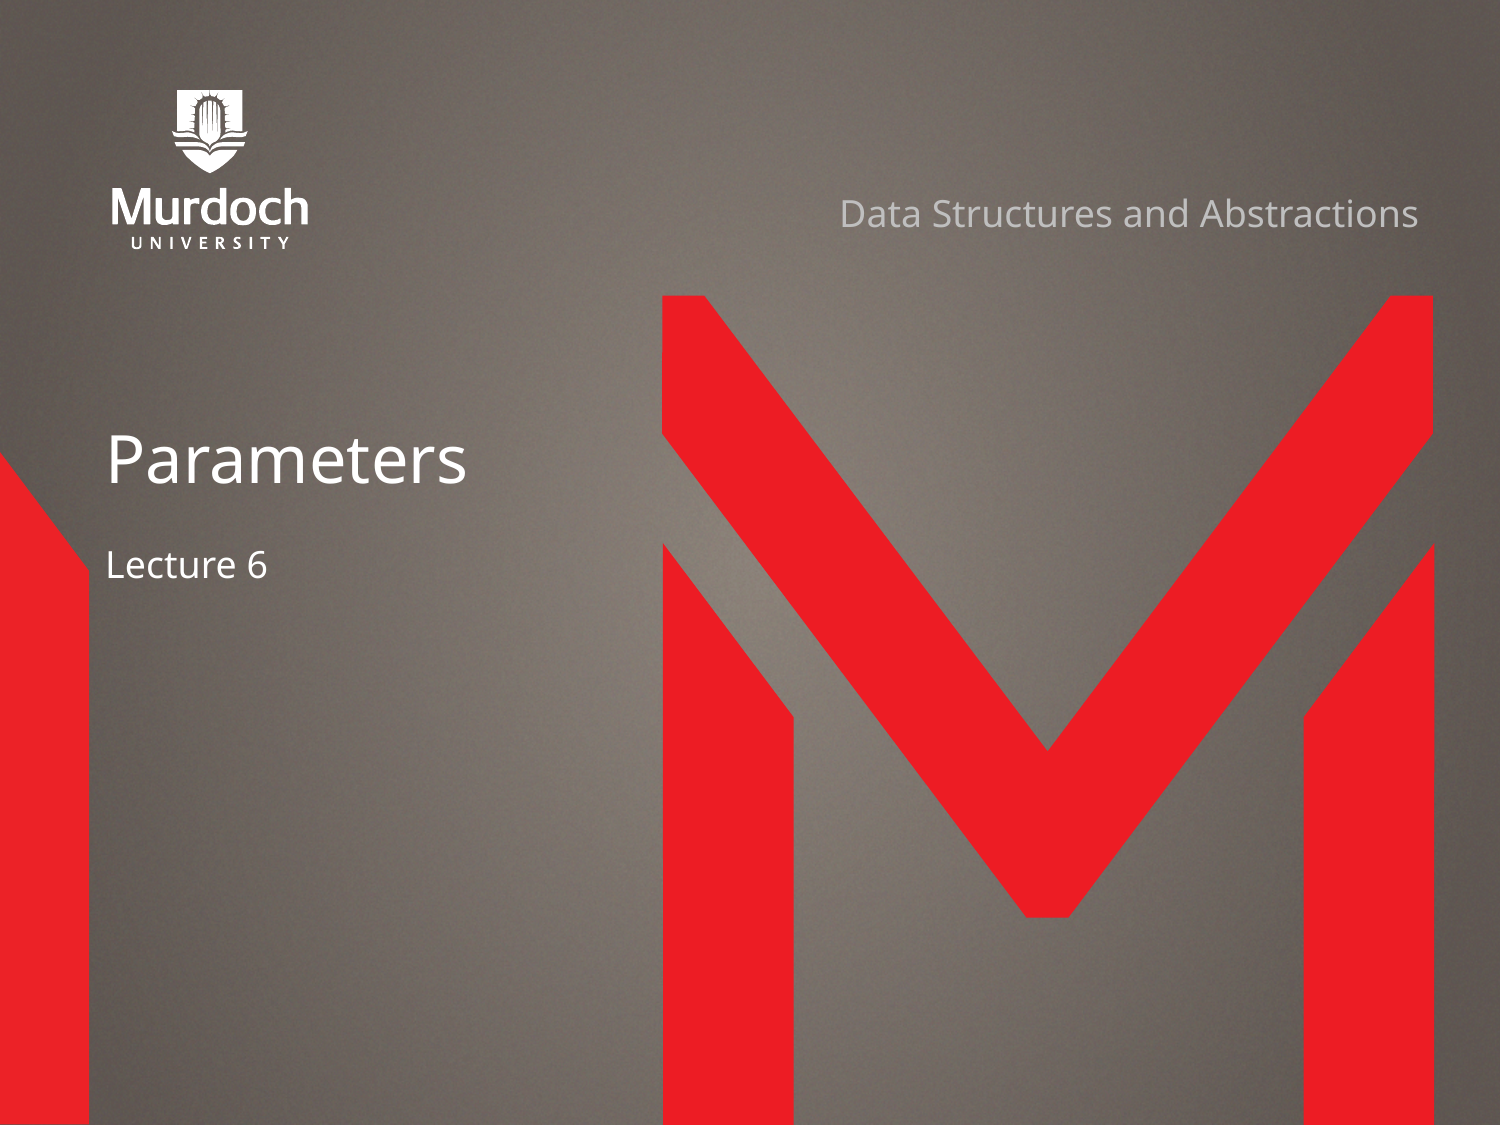

# Data Structures and Abstractions
Parameters
Lecture 6